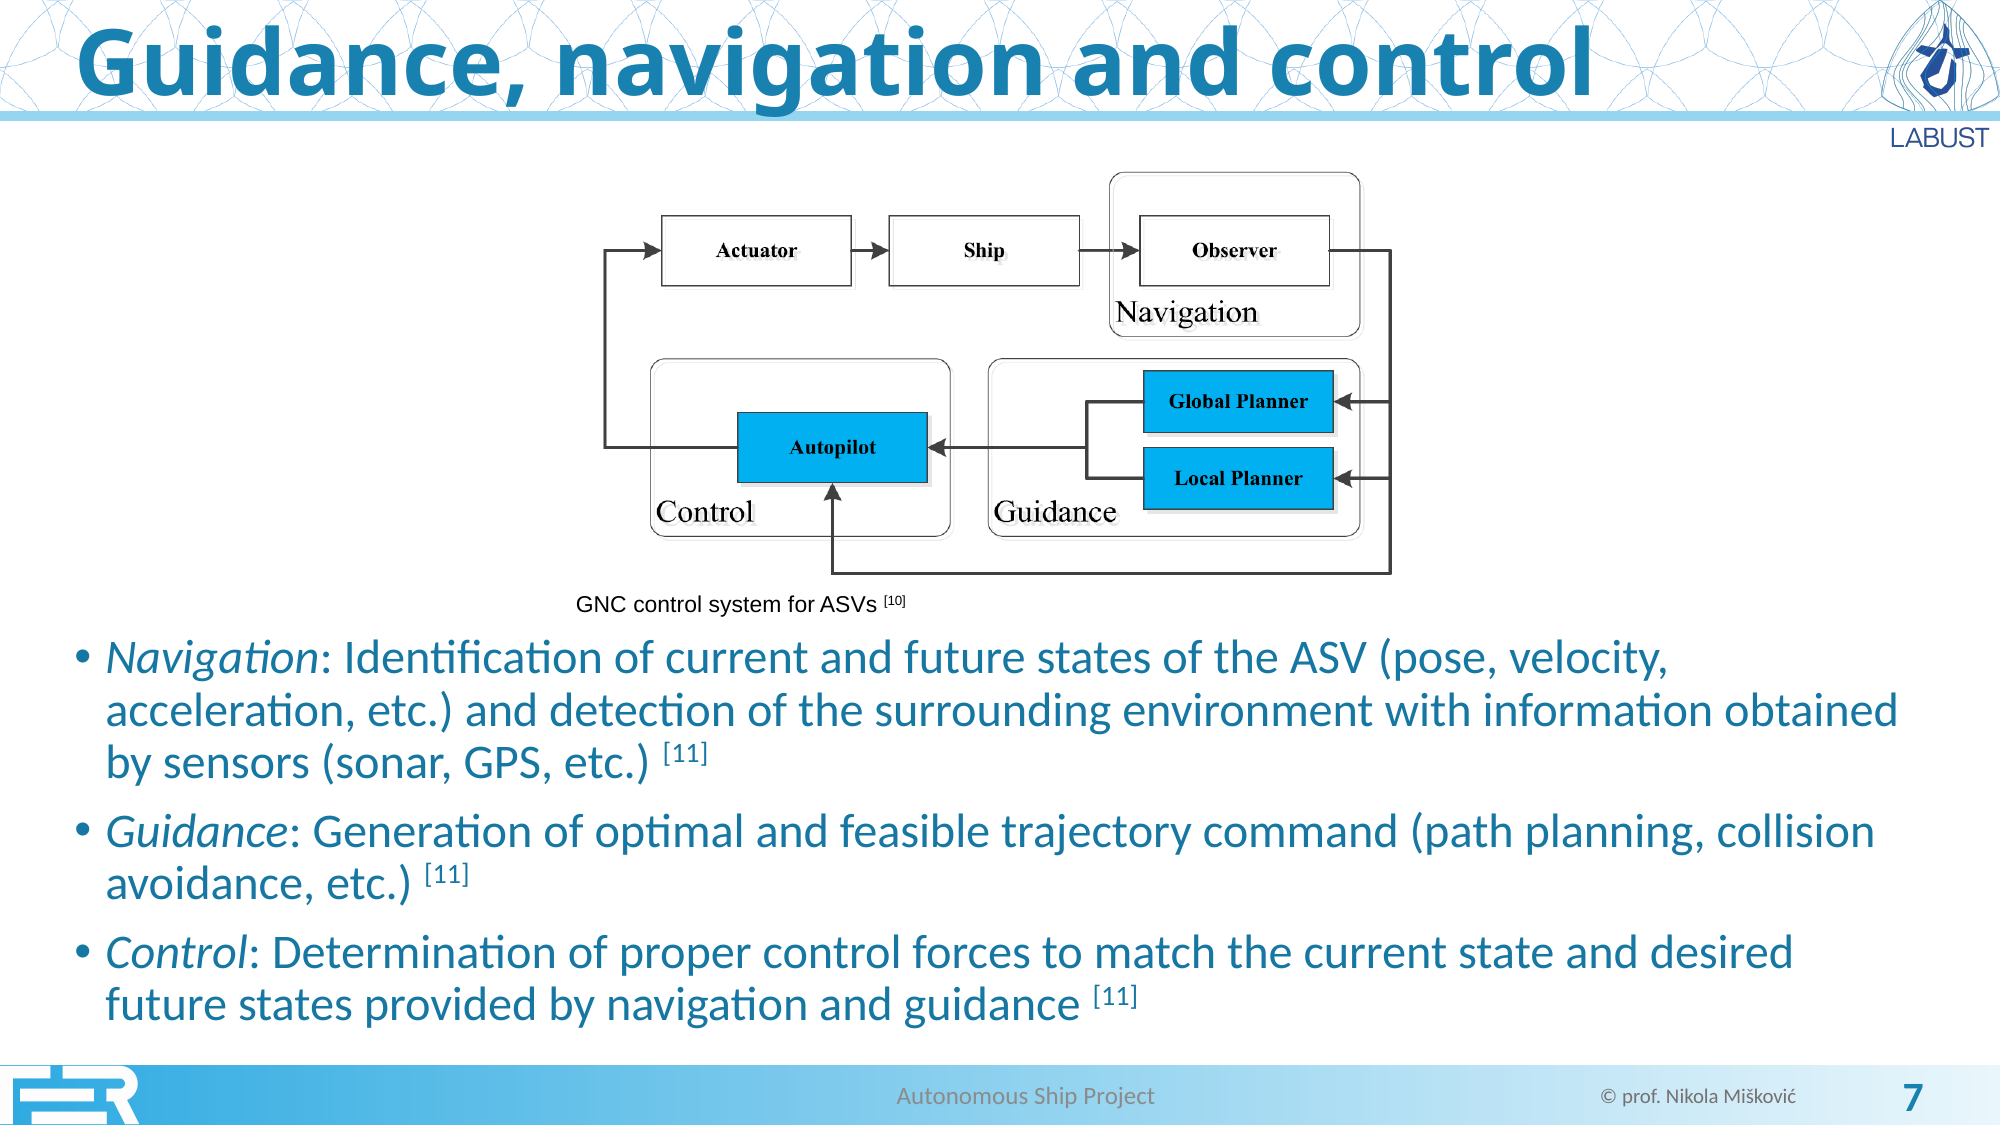

# Guidance, navigation and control
GNC control system for ASVs [10]
Navigation: Identification of current and future states of the ASV (pose, velocity, acceleration, etc.) and detection of the surrounding environment with information obtained by sensors (sonar, GPS, etc.) [11]
Guidance: Generation of optimal and feasible trajectory command (path planning, collision avoidance, etc.) [11]
Control: Determination of proper control forces to match the current state and desired future states provided by navigation and guidance [11]
Guidance and Control of Marine Vehicles
7